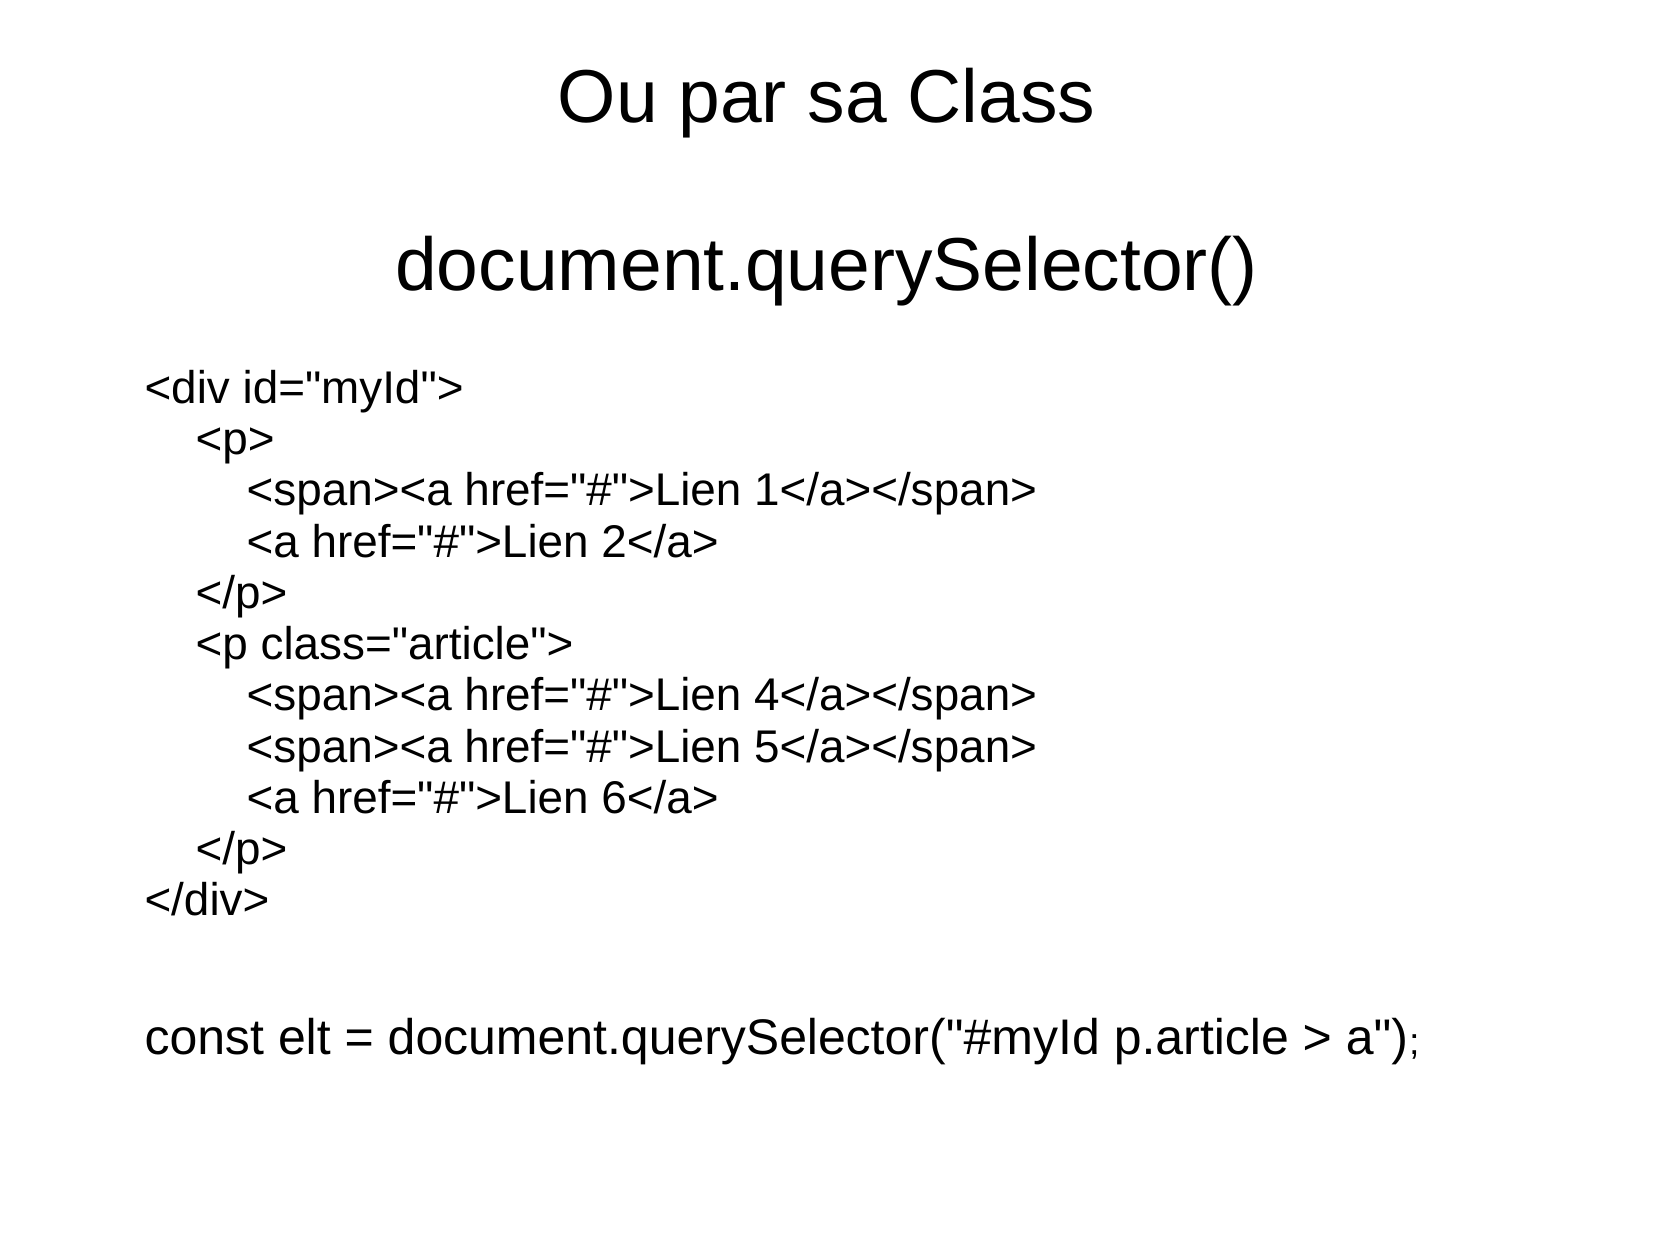

# Ou par sa Class document.querySelector()
<div id="myId">
 <p>
 <span><a href="#">Lien 1</a></span>
 <a href="#">Lien 2</a>
 </p>
 <p class="article">
 <span><a href="#">Lien 4</a></span>
 <span><a href="#">Lien 5</a></span>
 <a href="#">Lien 6</a>
 </p>
</div>
const elt = document.querySelector("#myId p.article > a");